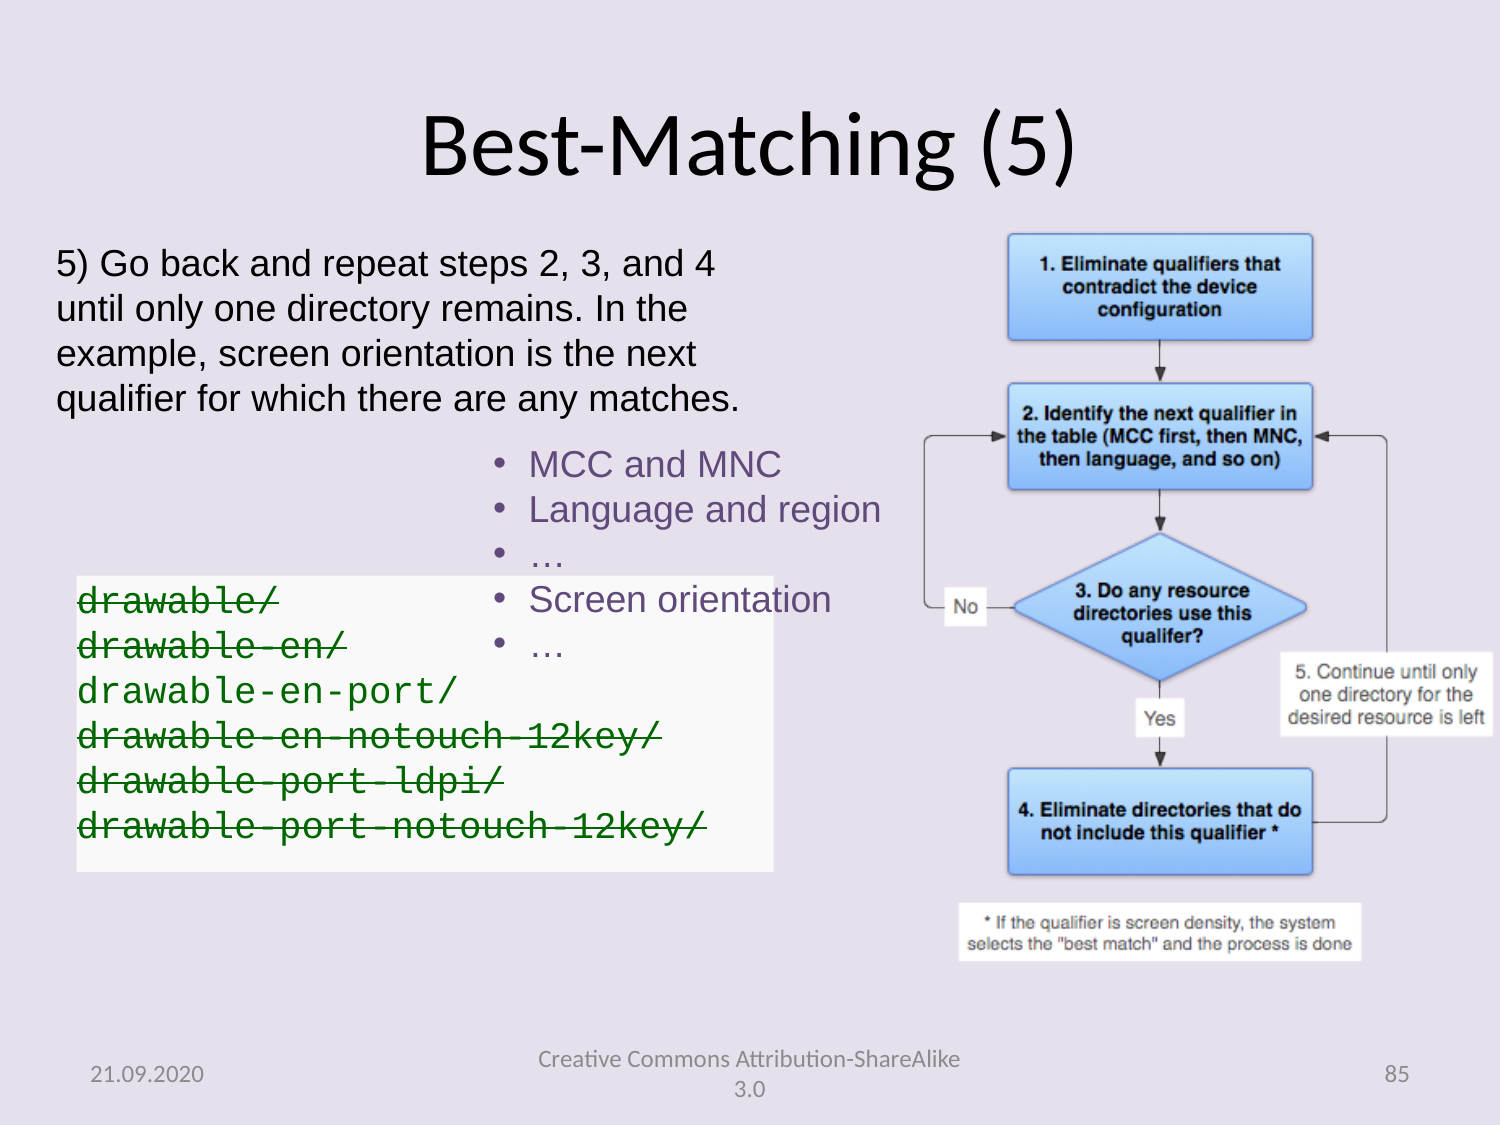

# Best-Matching (5)
5) Go back and repeat steps 2, 3, and 4 until only one directory remains. In the example, screen orientation is the next qualifier for which there are any matches.
MCC and MNC
Language and region
…
Screen orientation
…
drawable/
drawable-en/
drawable-en-port/
drawable-en-notouch-12key/
drawable-port-ldpi/
drawable-port-notouch-12key/
21.09.2020
Creative Commons Attribution-ShareAlike 3.0
85